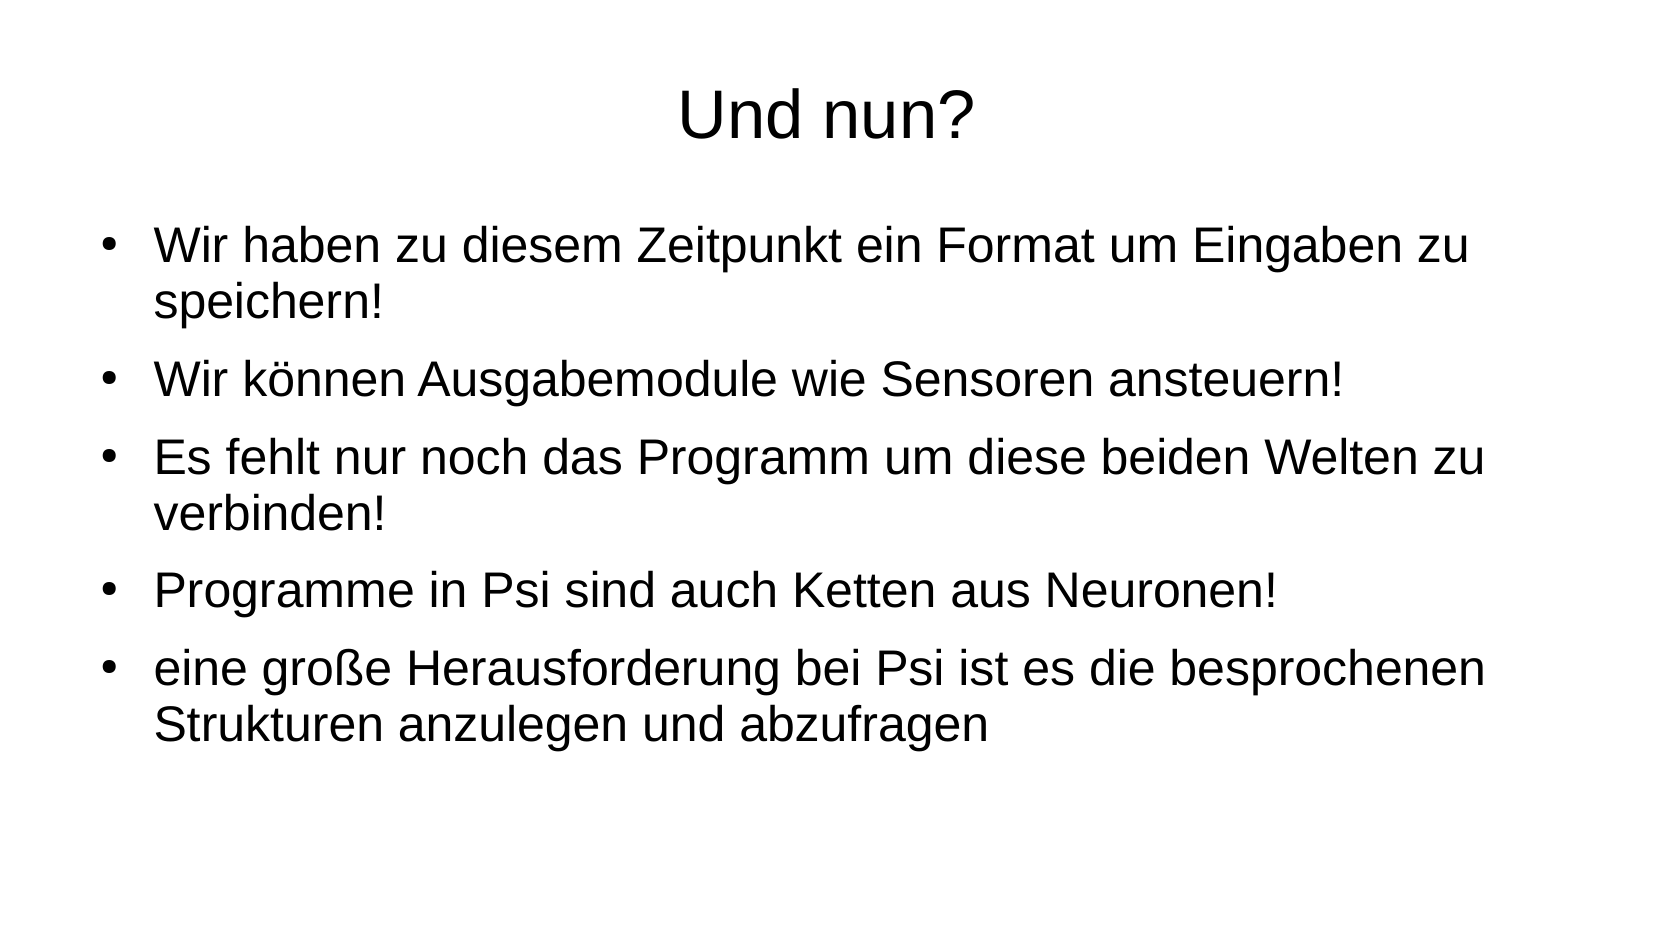

# Und nun?
Wir haben zu diesem Zeitpunkt ein Format um Eingaben zu speichern!
Wir können Ausgabemodule wie Sensoren ansteuern!
Es fehlt nur noch das Programm um diese beiden Welten zu verbinden!
Programme in Psi sind auch Ketten aus Neuronen!
eine große Herausforderung bei Psi ist es die besprochenen Strukturen anzulegen und abzufragen